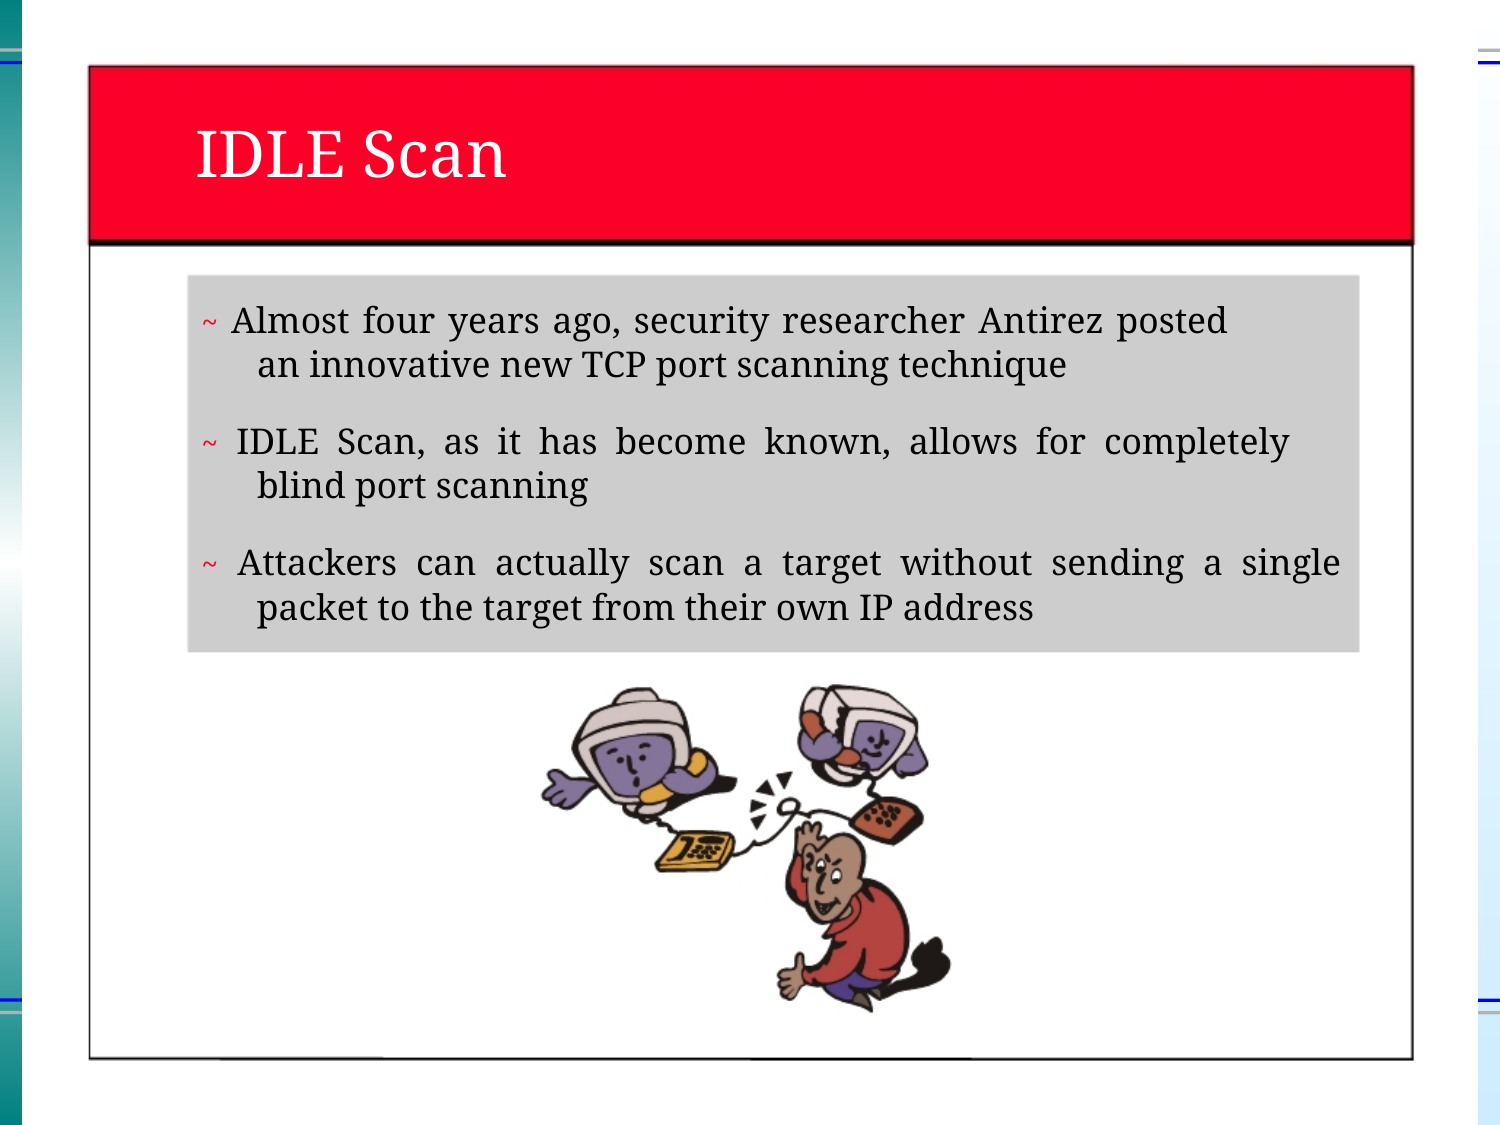

IDLE Scan
~ Almost four years ago, security researcher Antirez posted an innovative new TCP port scanning technique
~ IDLE Scan, as it has become known, allows for completely blind port scanning
~ Attackers can actually scan a target without sending a single packet to the target from their own IP address